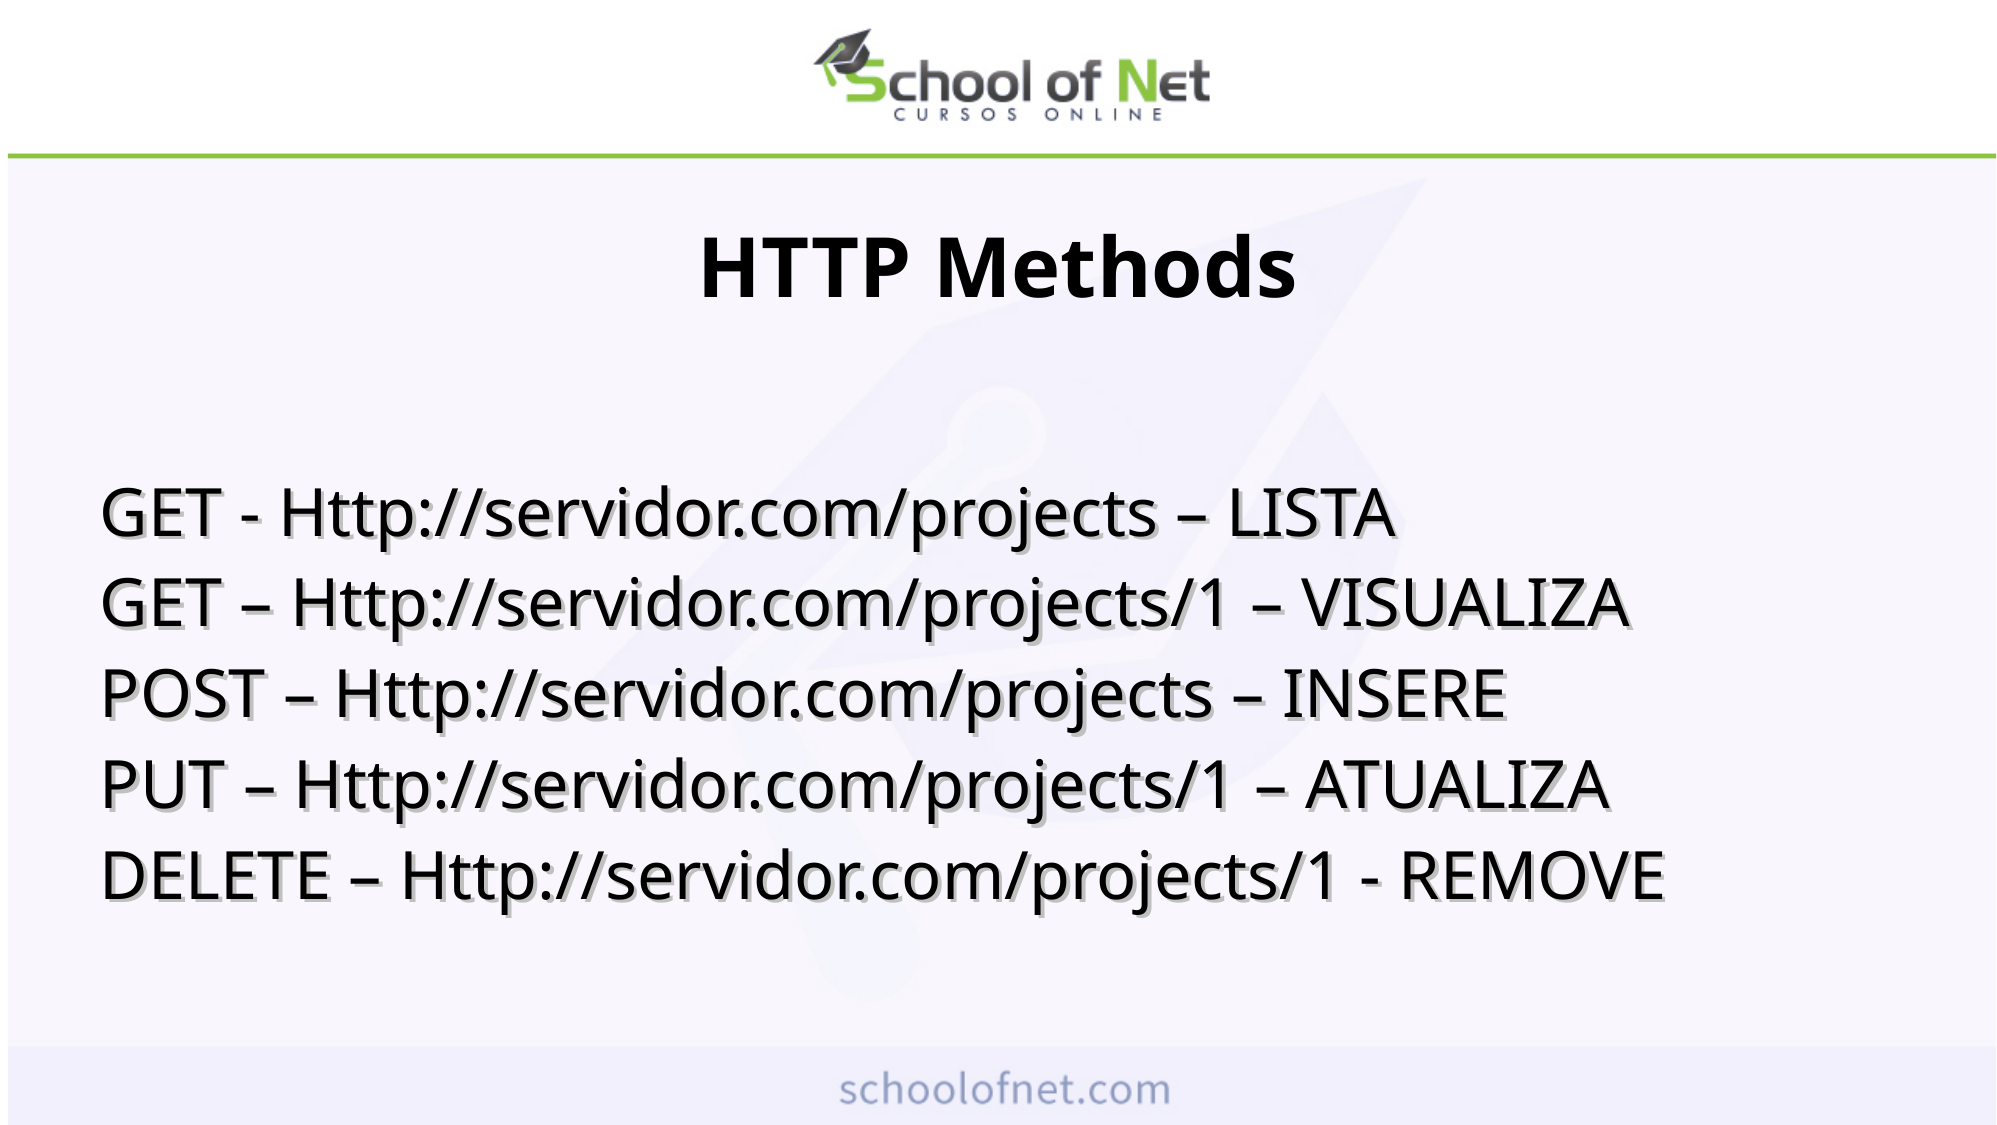

# HTTP Methods
GET - Http://servidor.com/projects – LISTA
GET – Http://servidor.com/projects/1 – VISUALIZA
POST – Http://servidor.com/projects – INSERE
PUT – Http://servidor.com/projects/1 – ATUALIZA
DELETE – Http://servidor.com/projects/1 - REMOVE